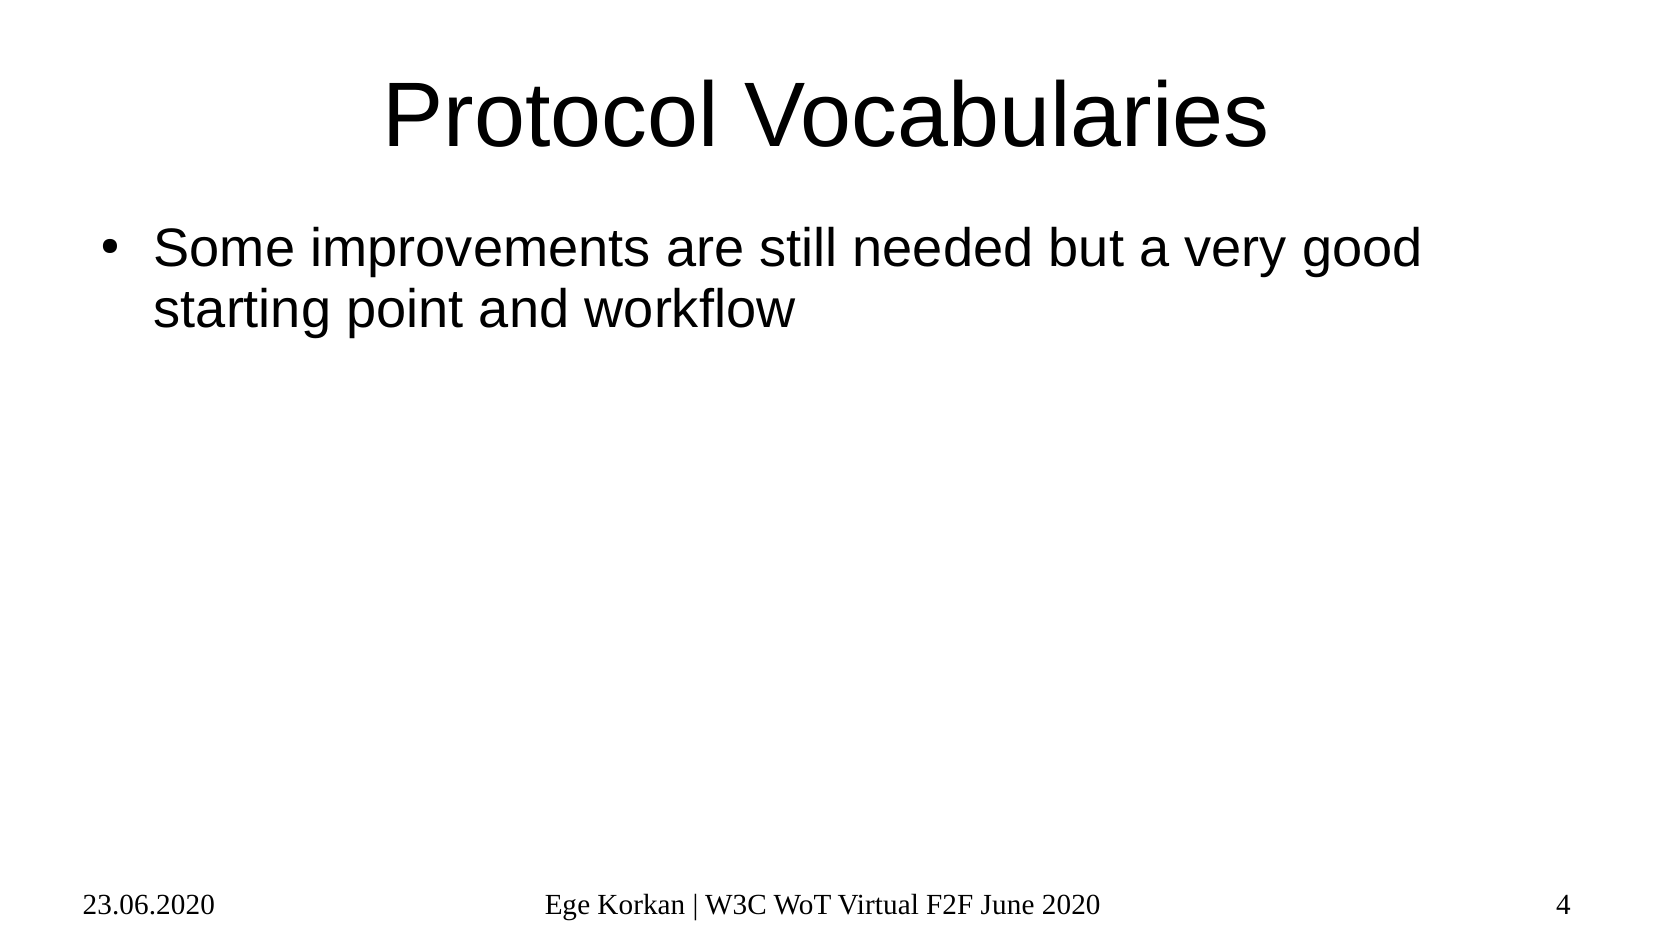

# Protocol Vocabularies
Some improvements are still needed but a very good starting point and workflow
23.06.2020
Ege Korkan | W3C WoT Virtual F2F June 2020
4